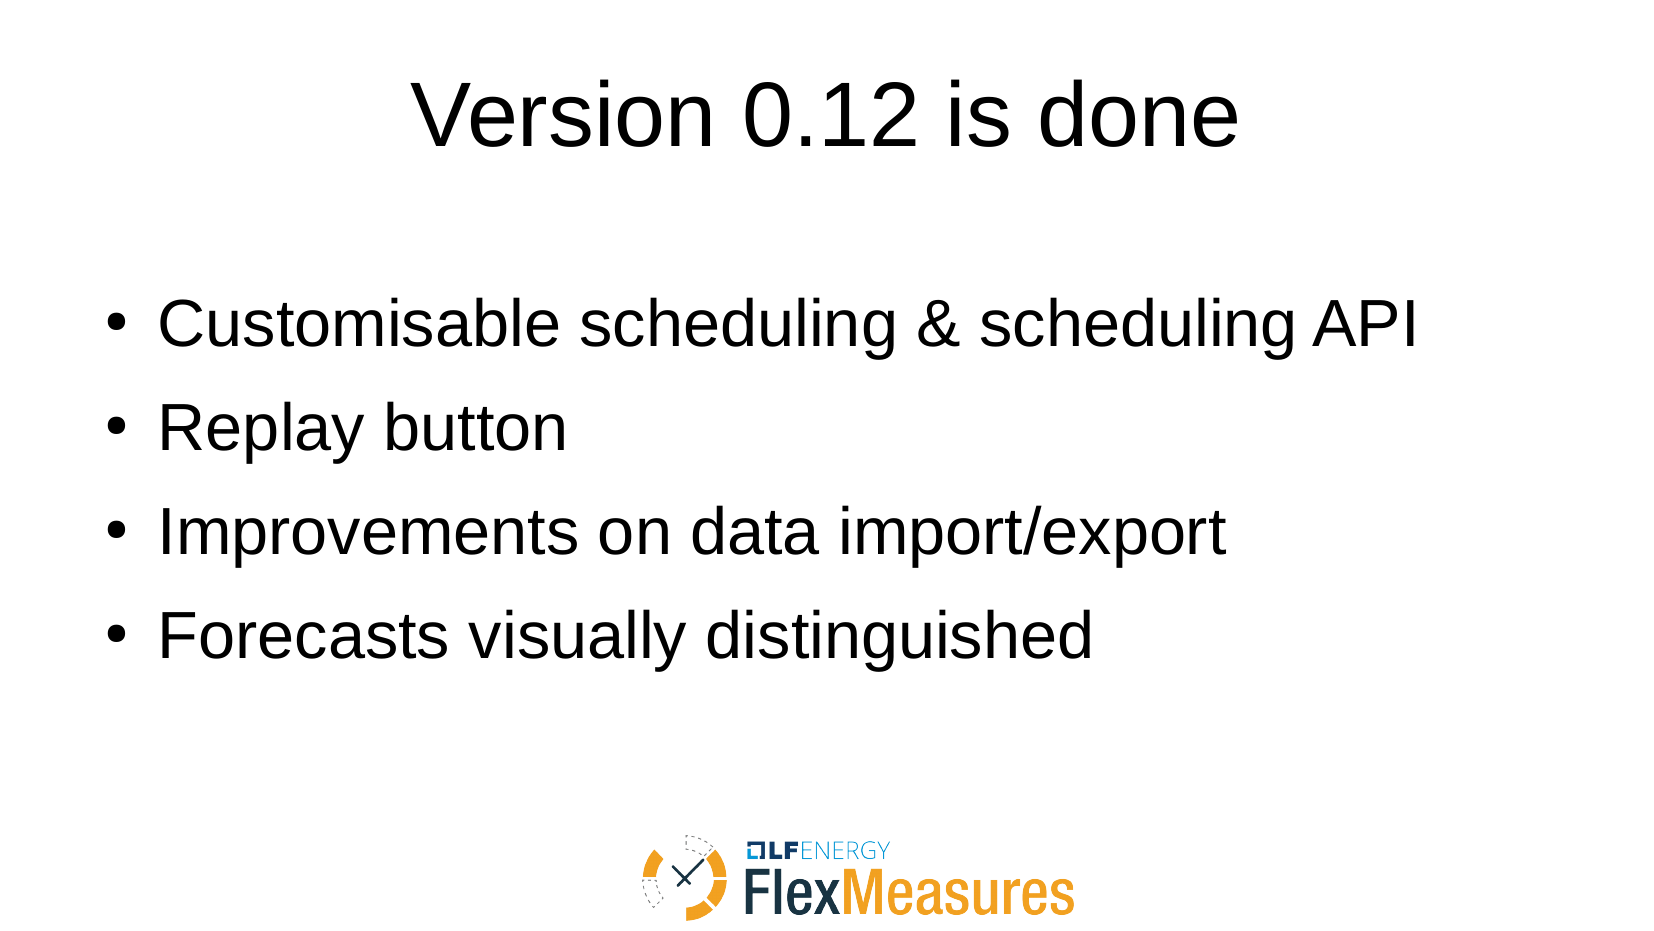

# Version 0.12 is done
Customisable scheduling & scheduling API
Replay button
Improvements on data import/export
Forecasts visually distinguished